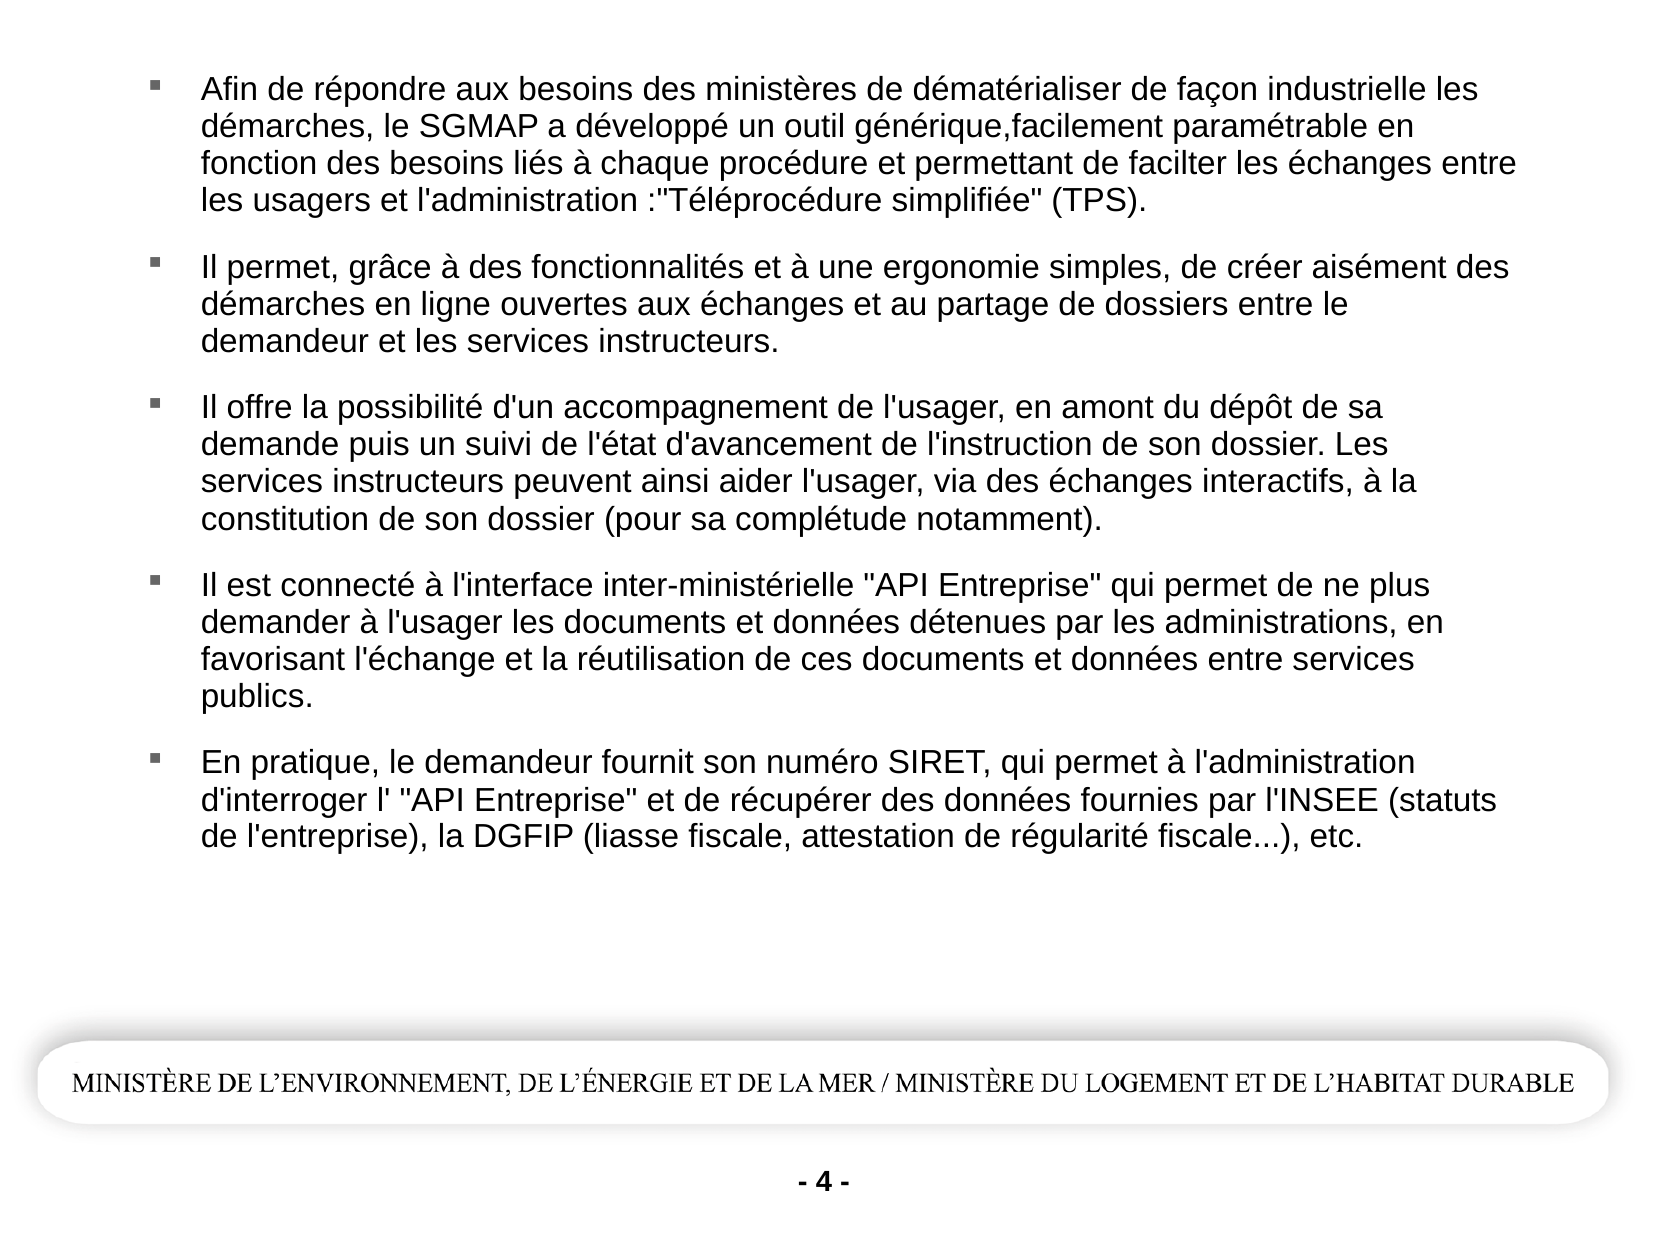

# Afin de répondre aux besoins des ministères de dématérialiser de façon industrielle les démarches, le SGMAP a développé un outil générique,facilement paramétrable en fonction des besoins liés à chaque procédure et permettant de facilter les échanges entre les usagers et l'administration :"Téléprocédure simplifiée" (TPS).
Il permet, grâce à des fonctionnalités et à une ergonomie simples, de créer aisément des démarches en ligne ouvertes aux échanges et au partage de dossiers entre le demandeur et les services instructeurs.
Il offre la possibilité d'un accompagnement de l'usager, en amont du dépôt de sa demande puis un suivi de l'état d'avancement de l'instruction de son dossier. Les services instructeurs peuvent ainsi aider l'usager, via des échanges interactifs, à la constitution de son dossier (pour sa complétude notamment).
Il est connecté à l'interface inter-ministérielle "API Entreprise" qui permet de ne plus demander à l'usager les documents et données détenues par les administrations, en favorisant l'échange et la réutilisation de ces documents et données entre services publics.
En pratique, le demandeur fournit son numéro SIRET, qui permet à l'administration d'interroger l' "API Entreprise" et de récupérer des données fournies par l'INSEE (statuts de l'entreprise), la DGFIP (liasse fiscale, attestation de régularité fiscale...), etc.